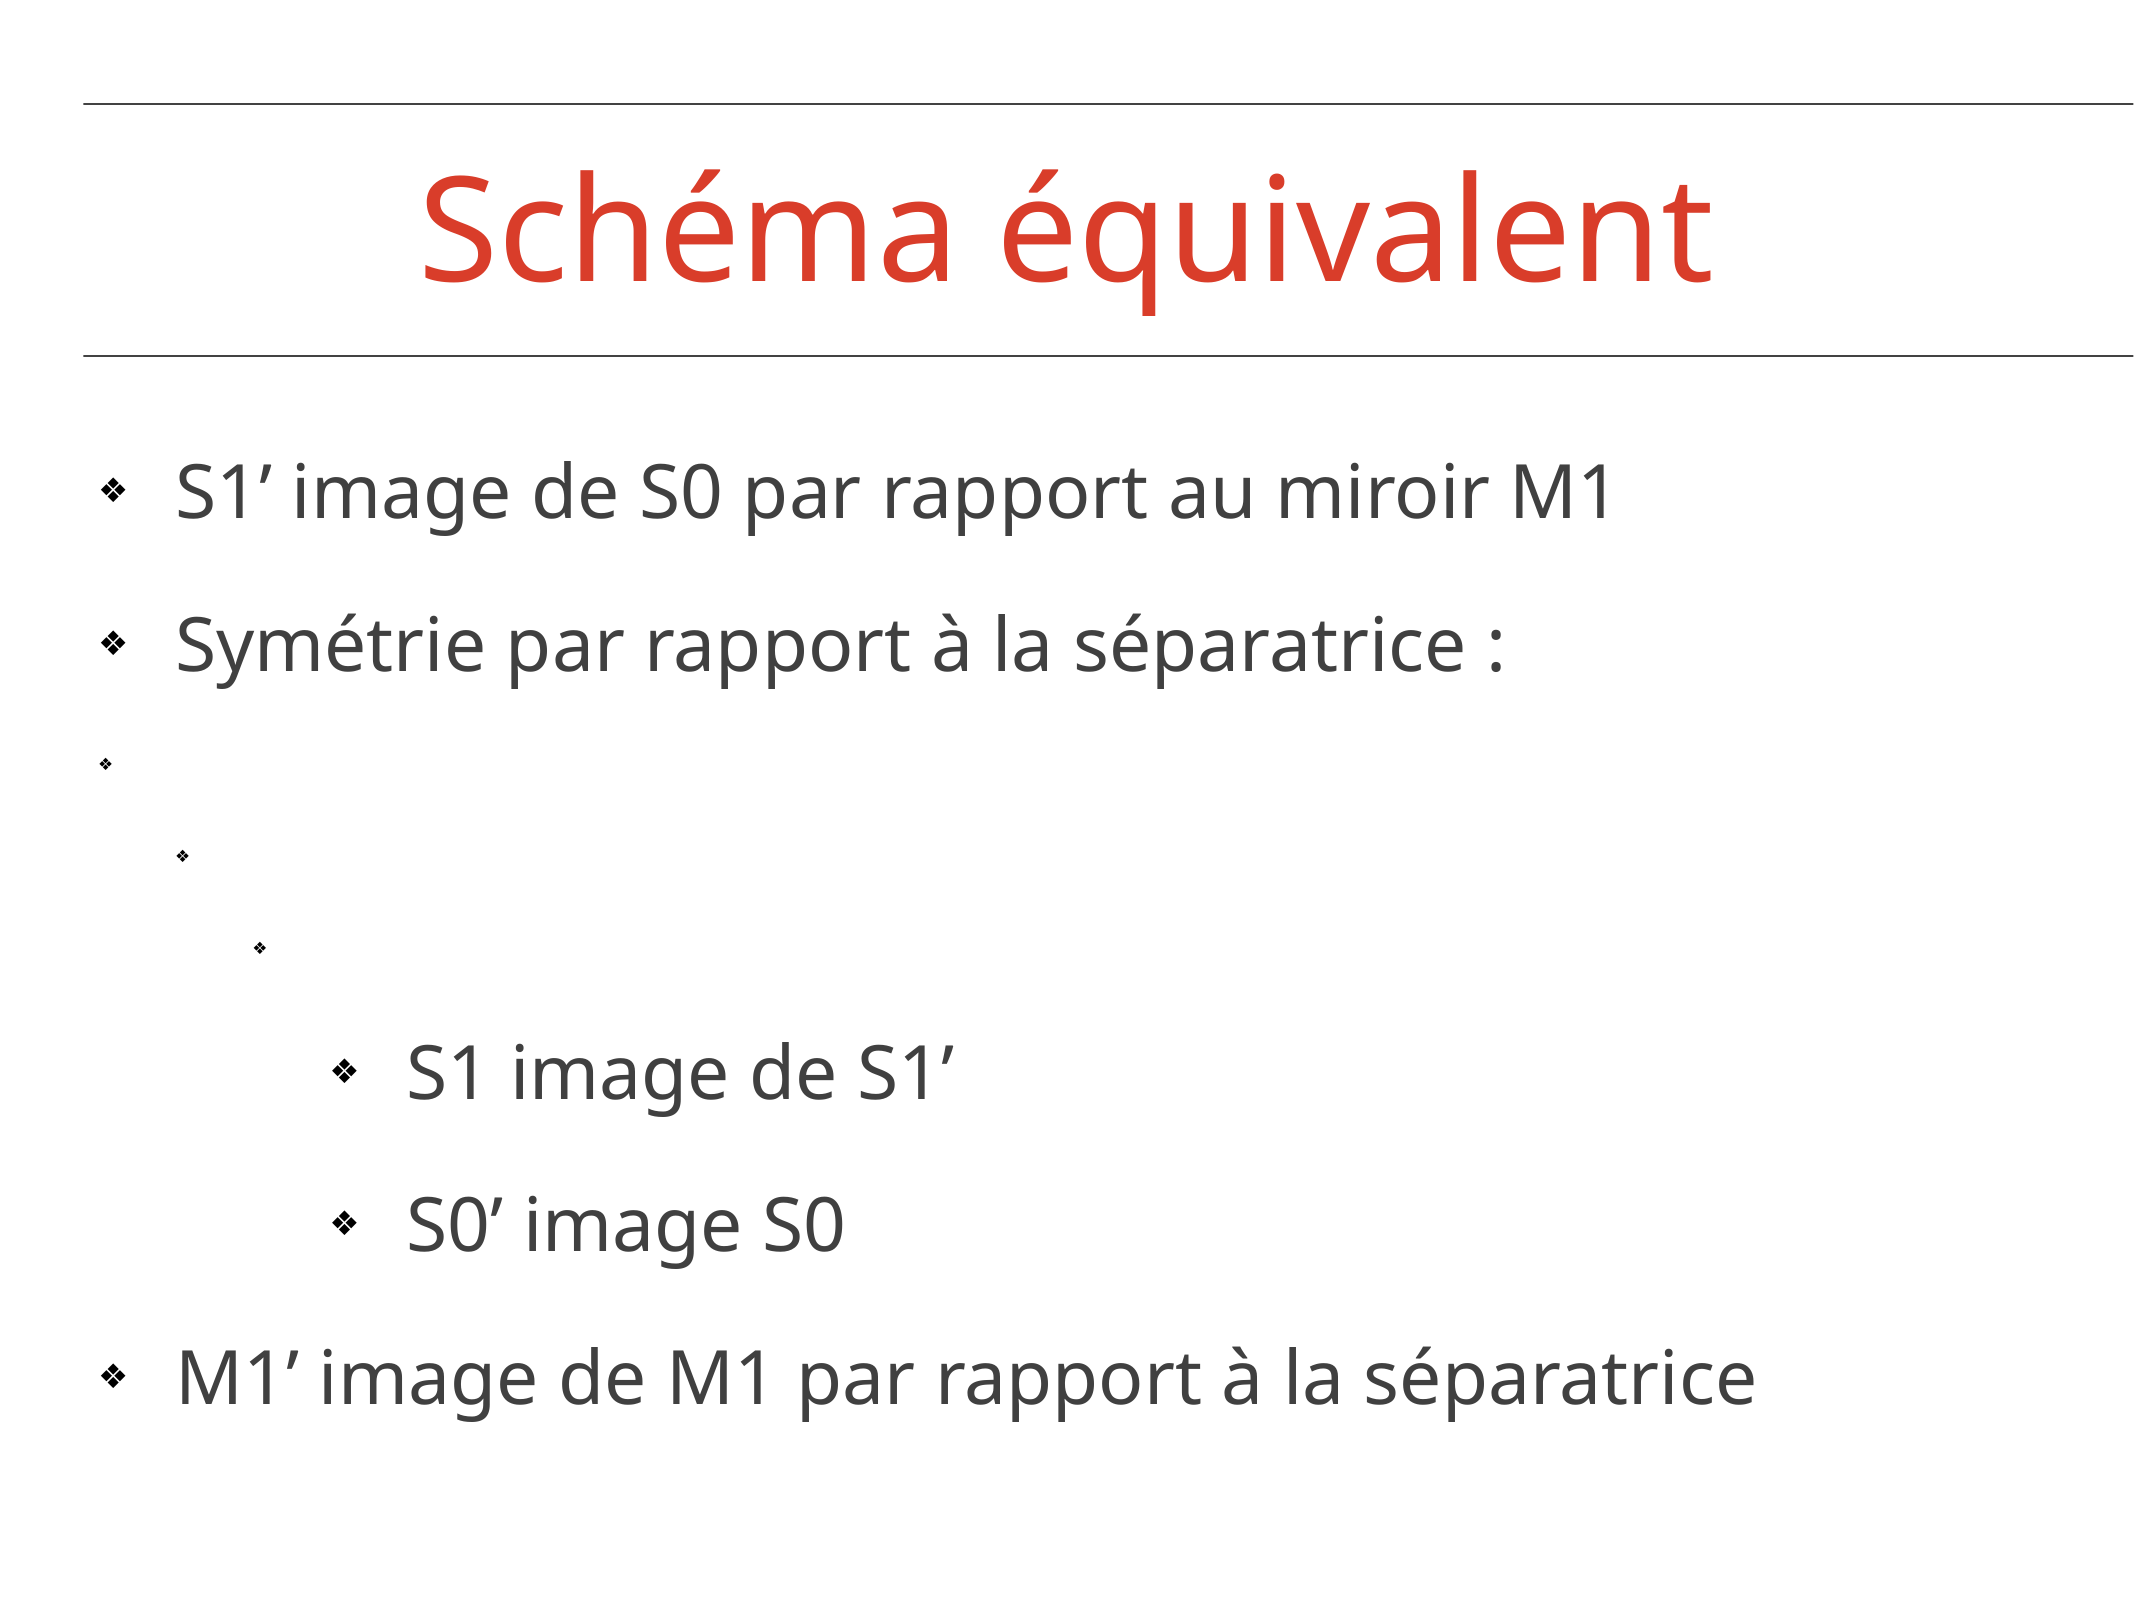

Schéma équivalent
S1’ image de S0 par rapport au miroir M1
Symétrie par rapport à la séparatrice :
S1 image de S1’
S0’ image S0
M1’ image de M1 par rapport à la séparatrice